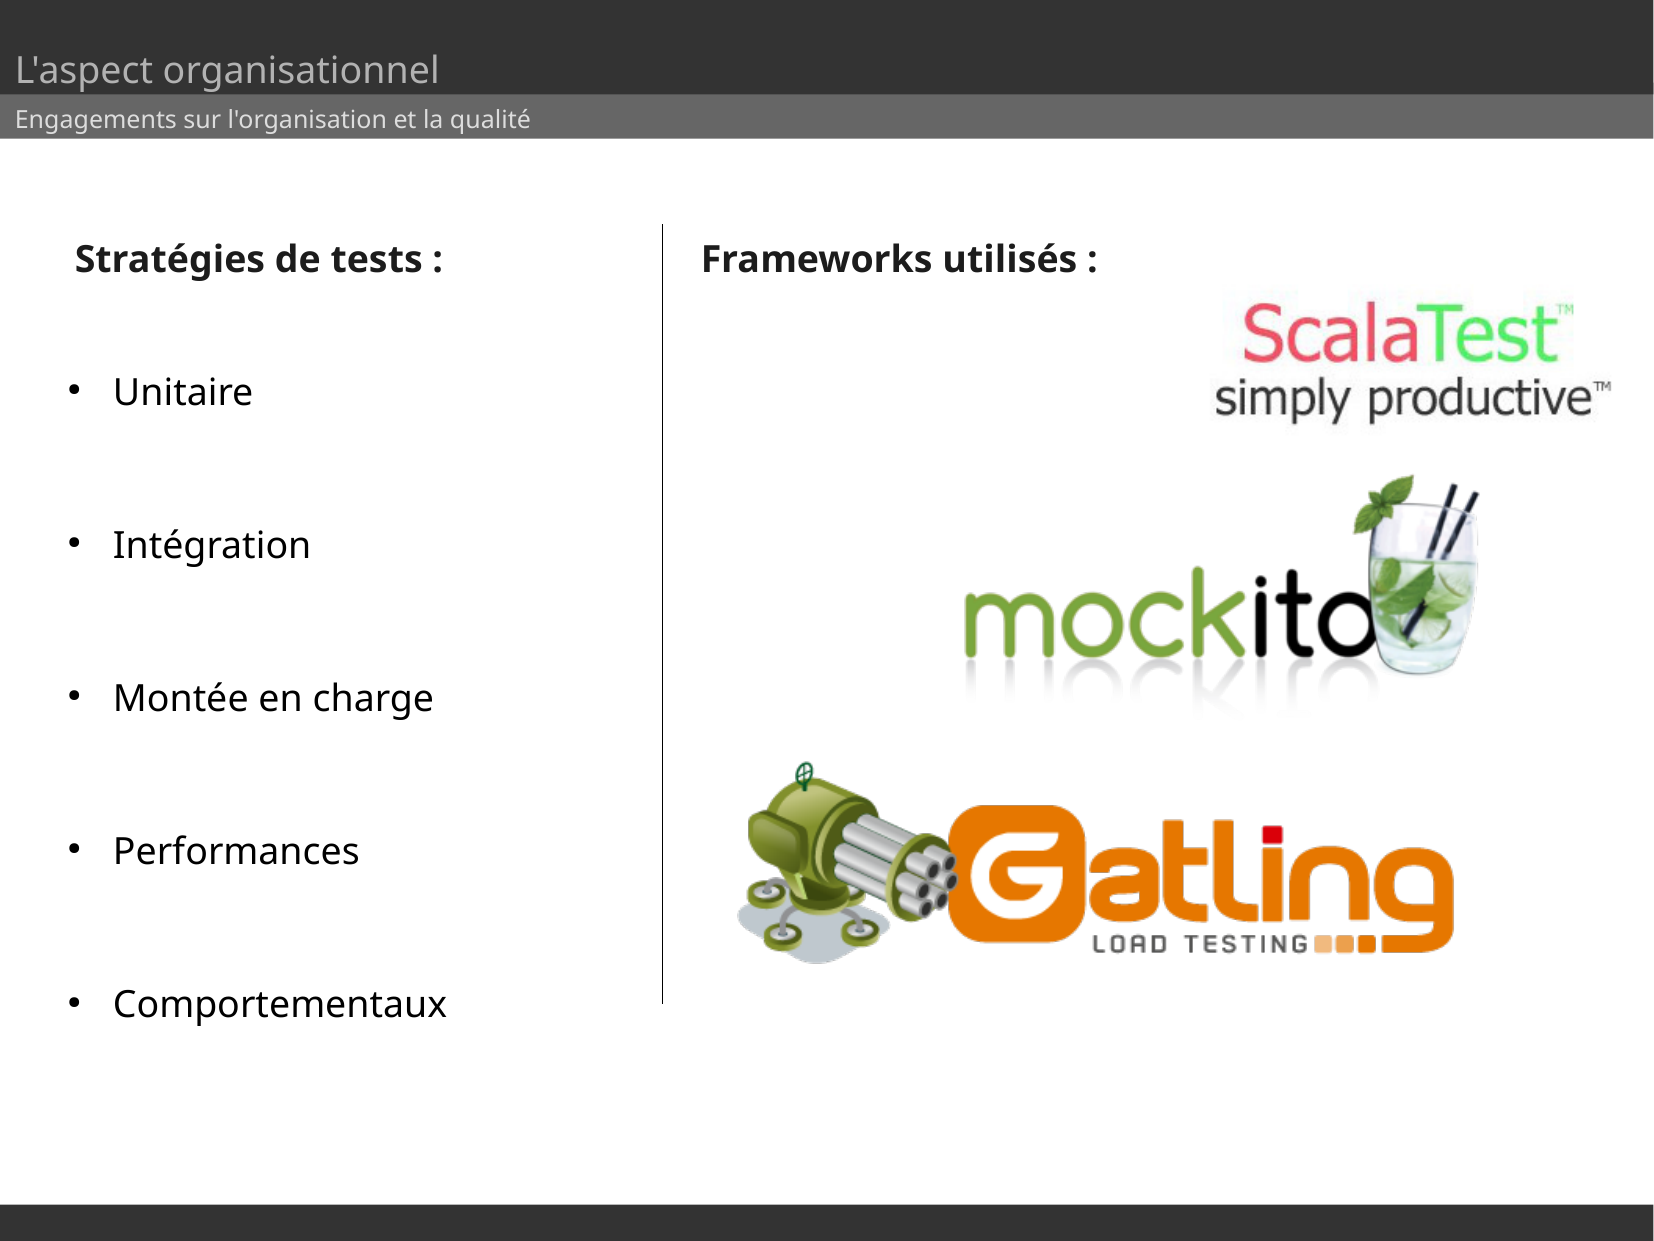

L'aspect organisationnel
Engagements sur l'organisation et la qualité
Stratégies de tests :
Frameworks utilisés :
 Unitaire
 Intégration
 Montée en charge
 Performances
 Comportementaux